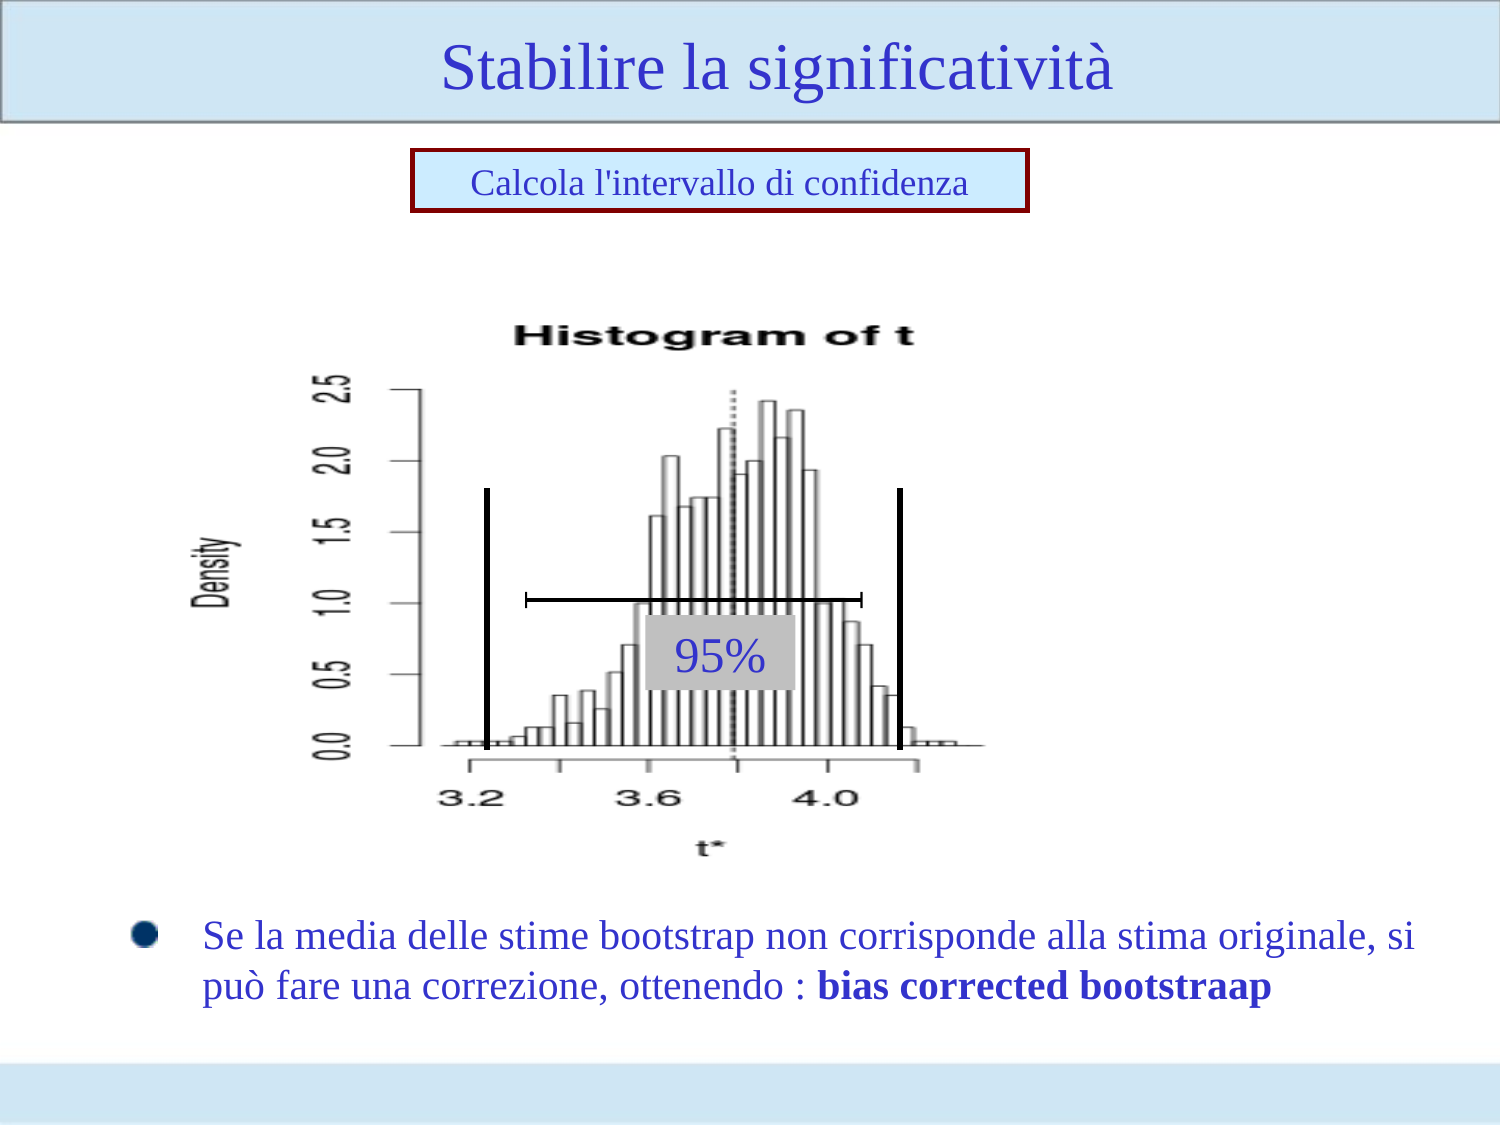

# Stabilire la significatività
Calcola l'intervallo di confidenza
95%
Se la media delle stime bootstrap non corrisponde alla stima originale, si può fare una correzione, ottenendo : bias corrected bootstraap